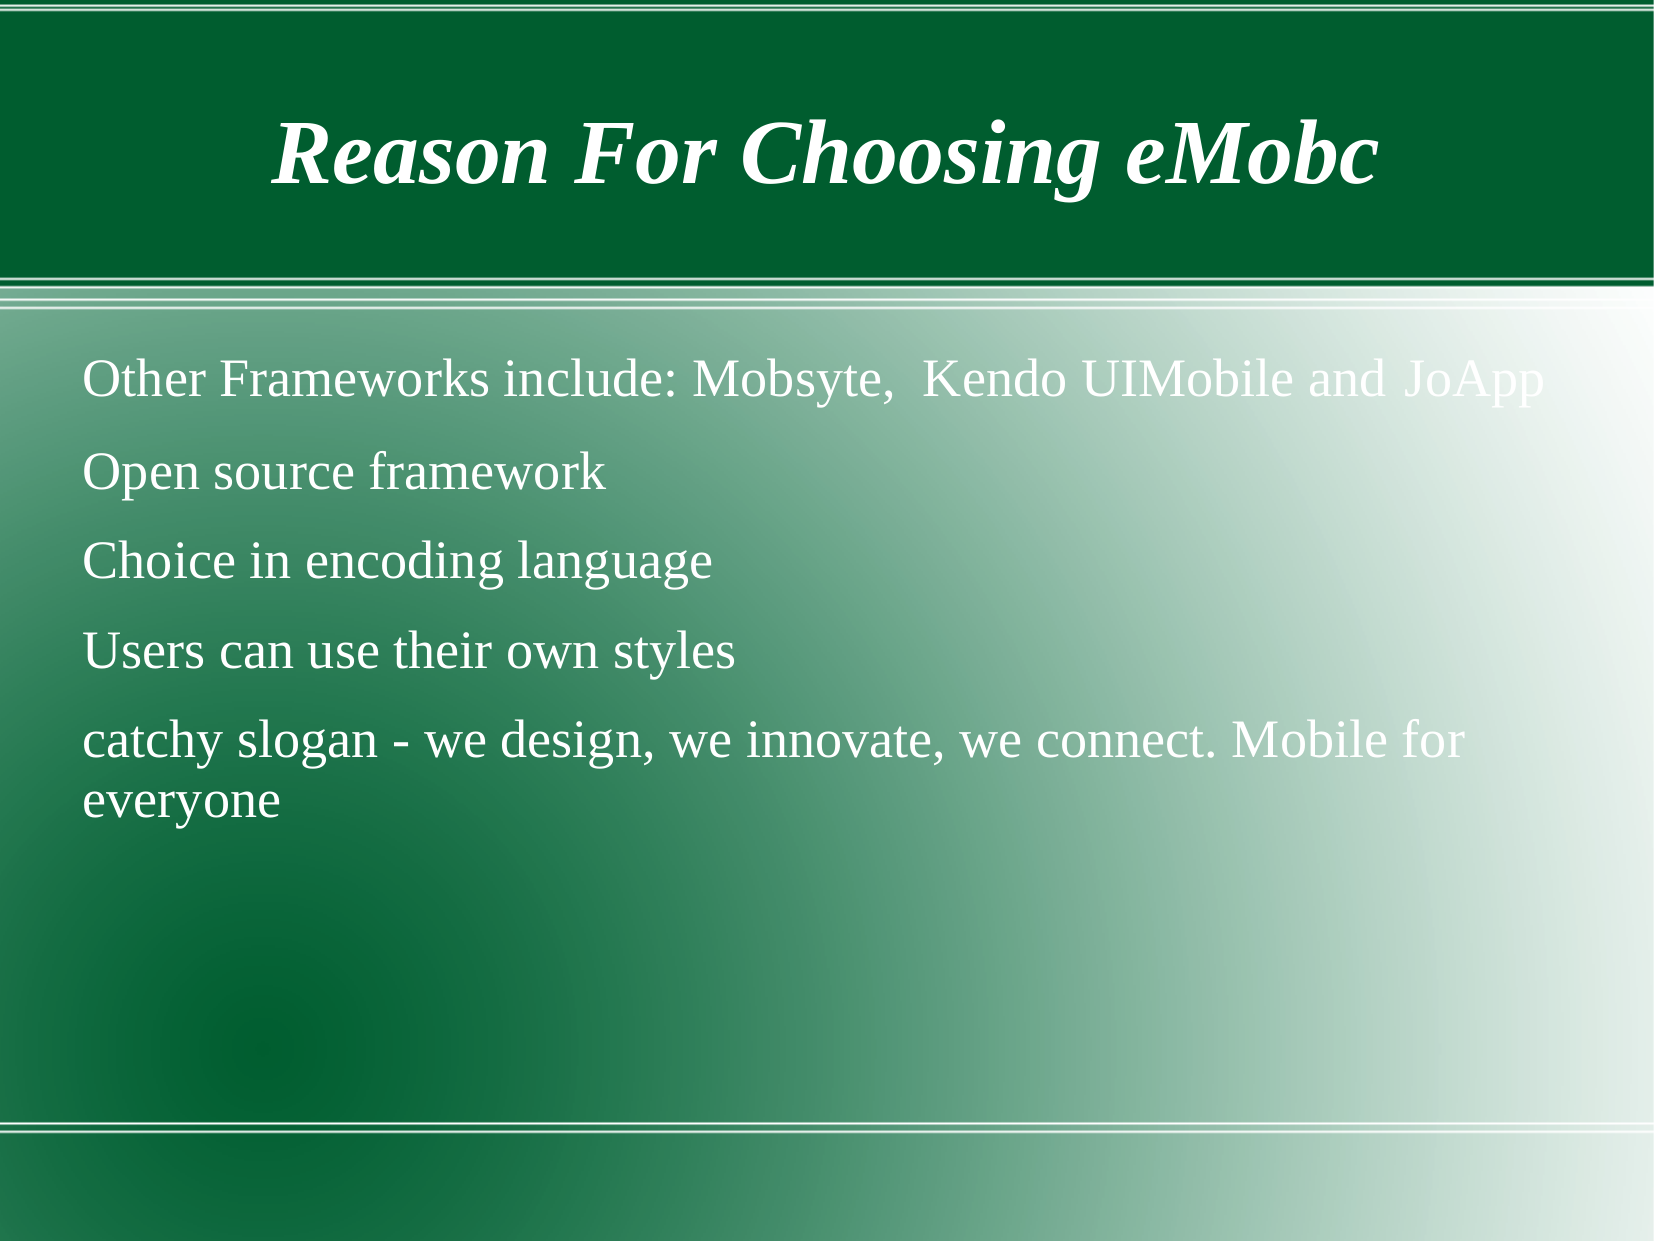

# Reason For Choosing eMobc
Other Frameworks include: Mobsyte, Kendo UIMobile and JoApp
Open source framework
Choice in encoding language
Users can use their own styles
catchy slogan - we design, we innovate, we connect. Mobile for everyone